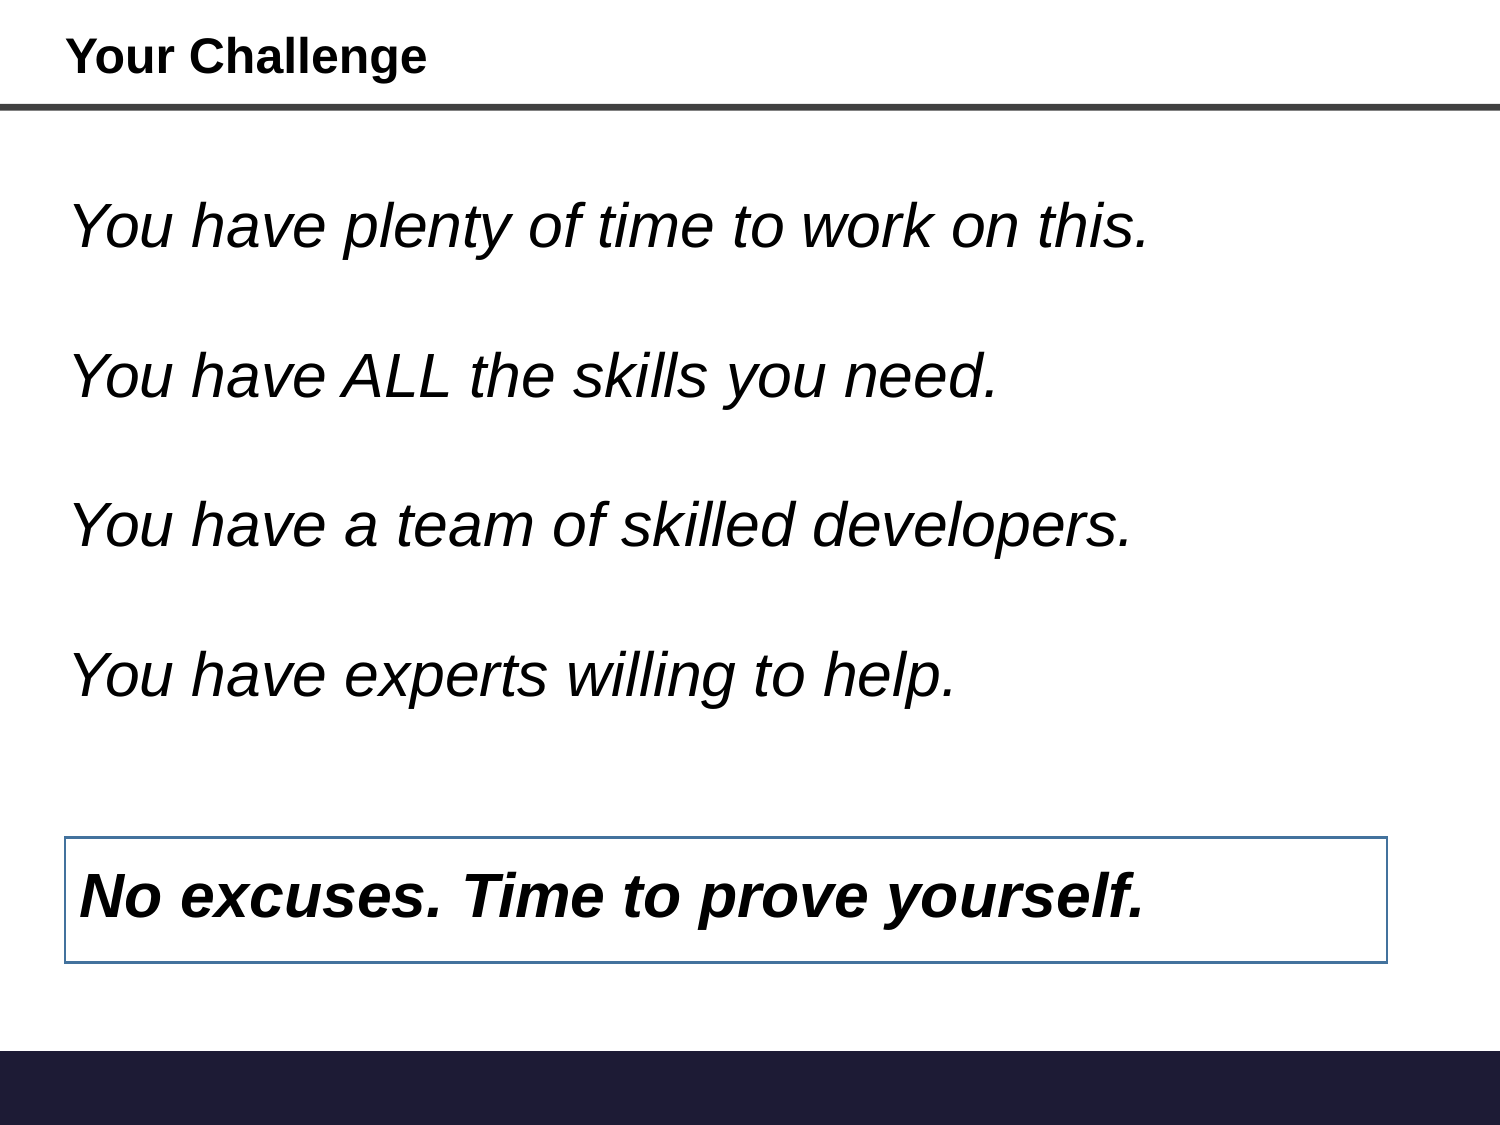

Your Challenge
You have plenty of time to work on this.
You have ALL the skills you need.
You have a team of skilled developers.
You have experts willing to help.
No excuses. Time to prove yourself.